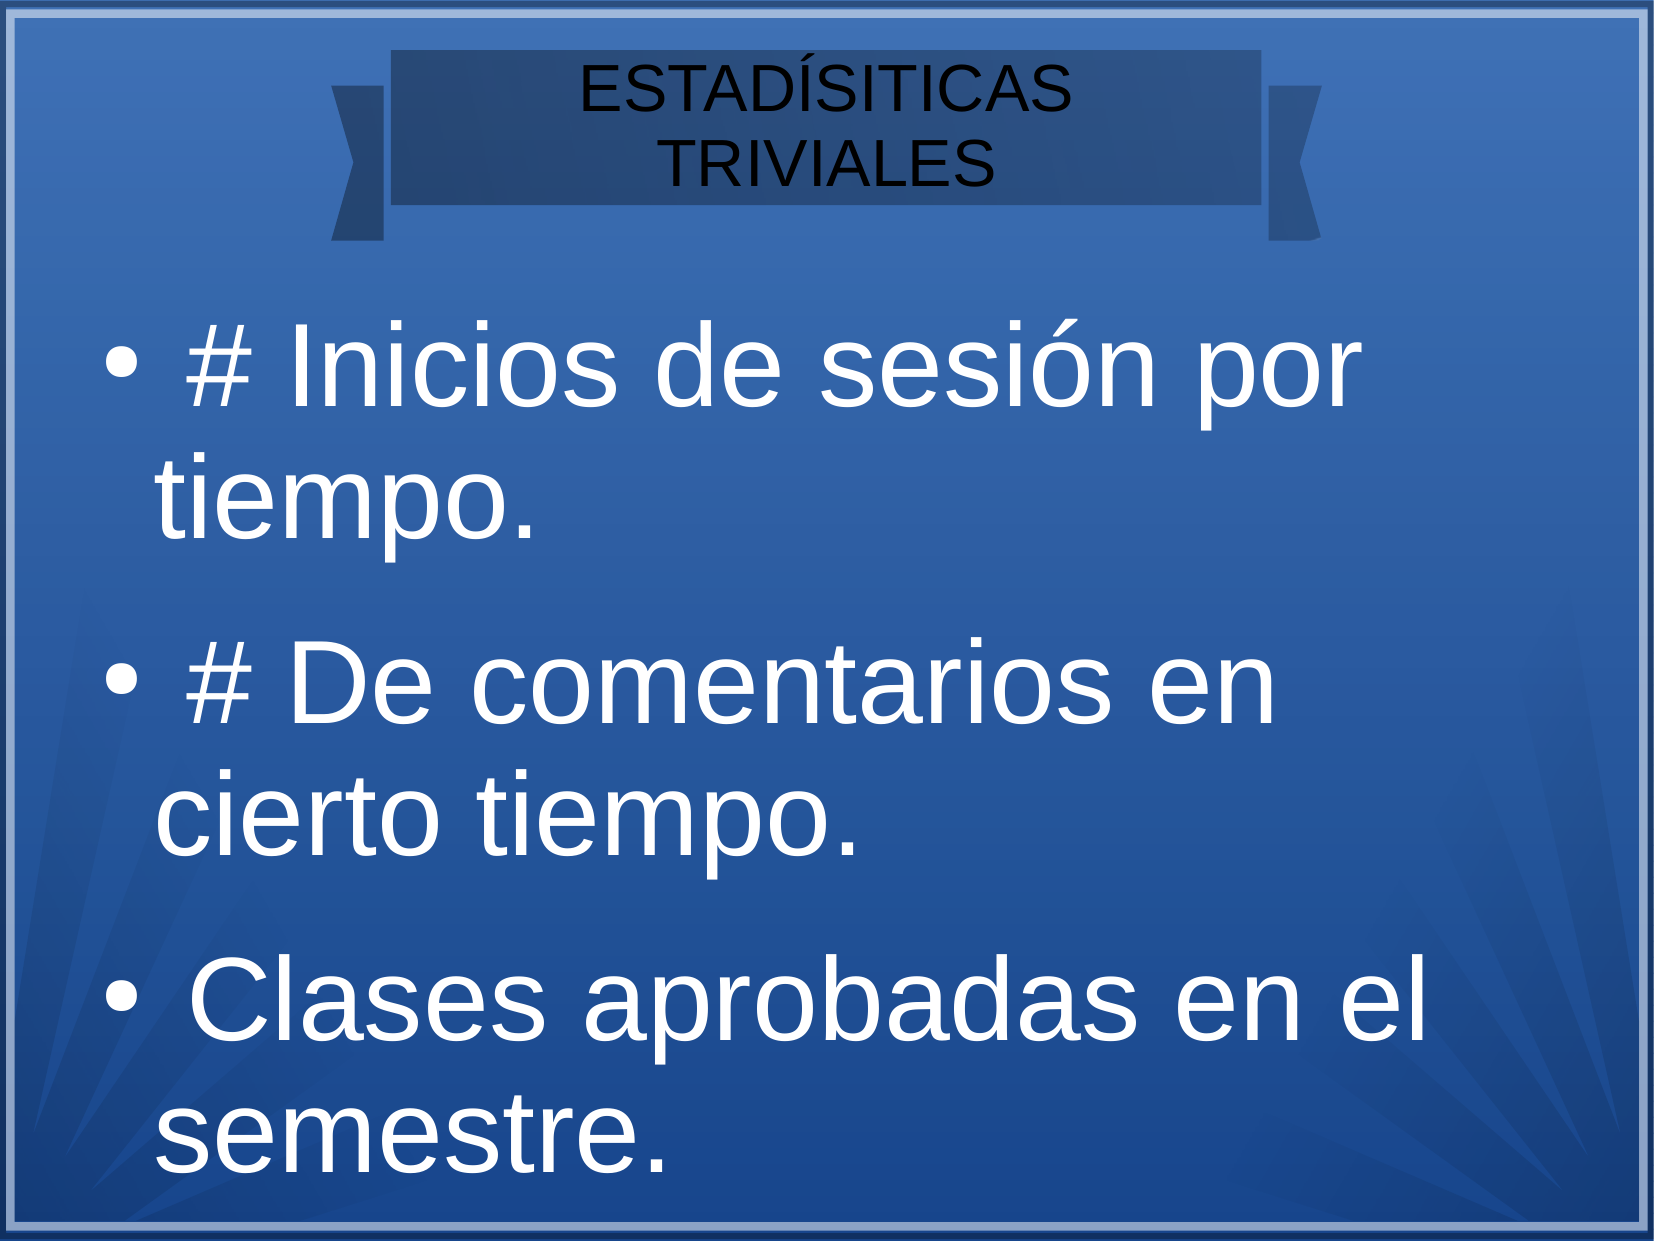

# ESTADÍSITICAS TRIVIALES
 # Inicios de sesión por tiempo.
 # De comentarios en cierto tiempo.
 Clases aprobadas en el semestre.